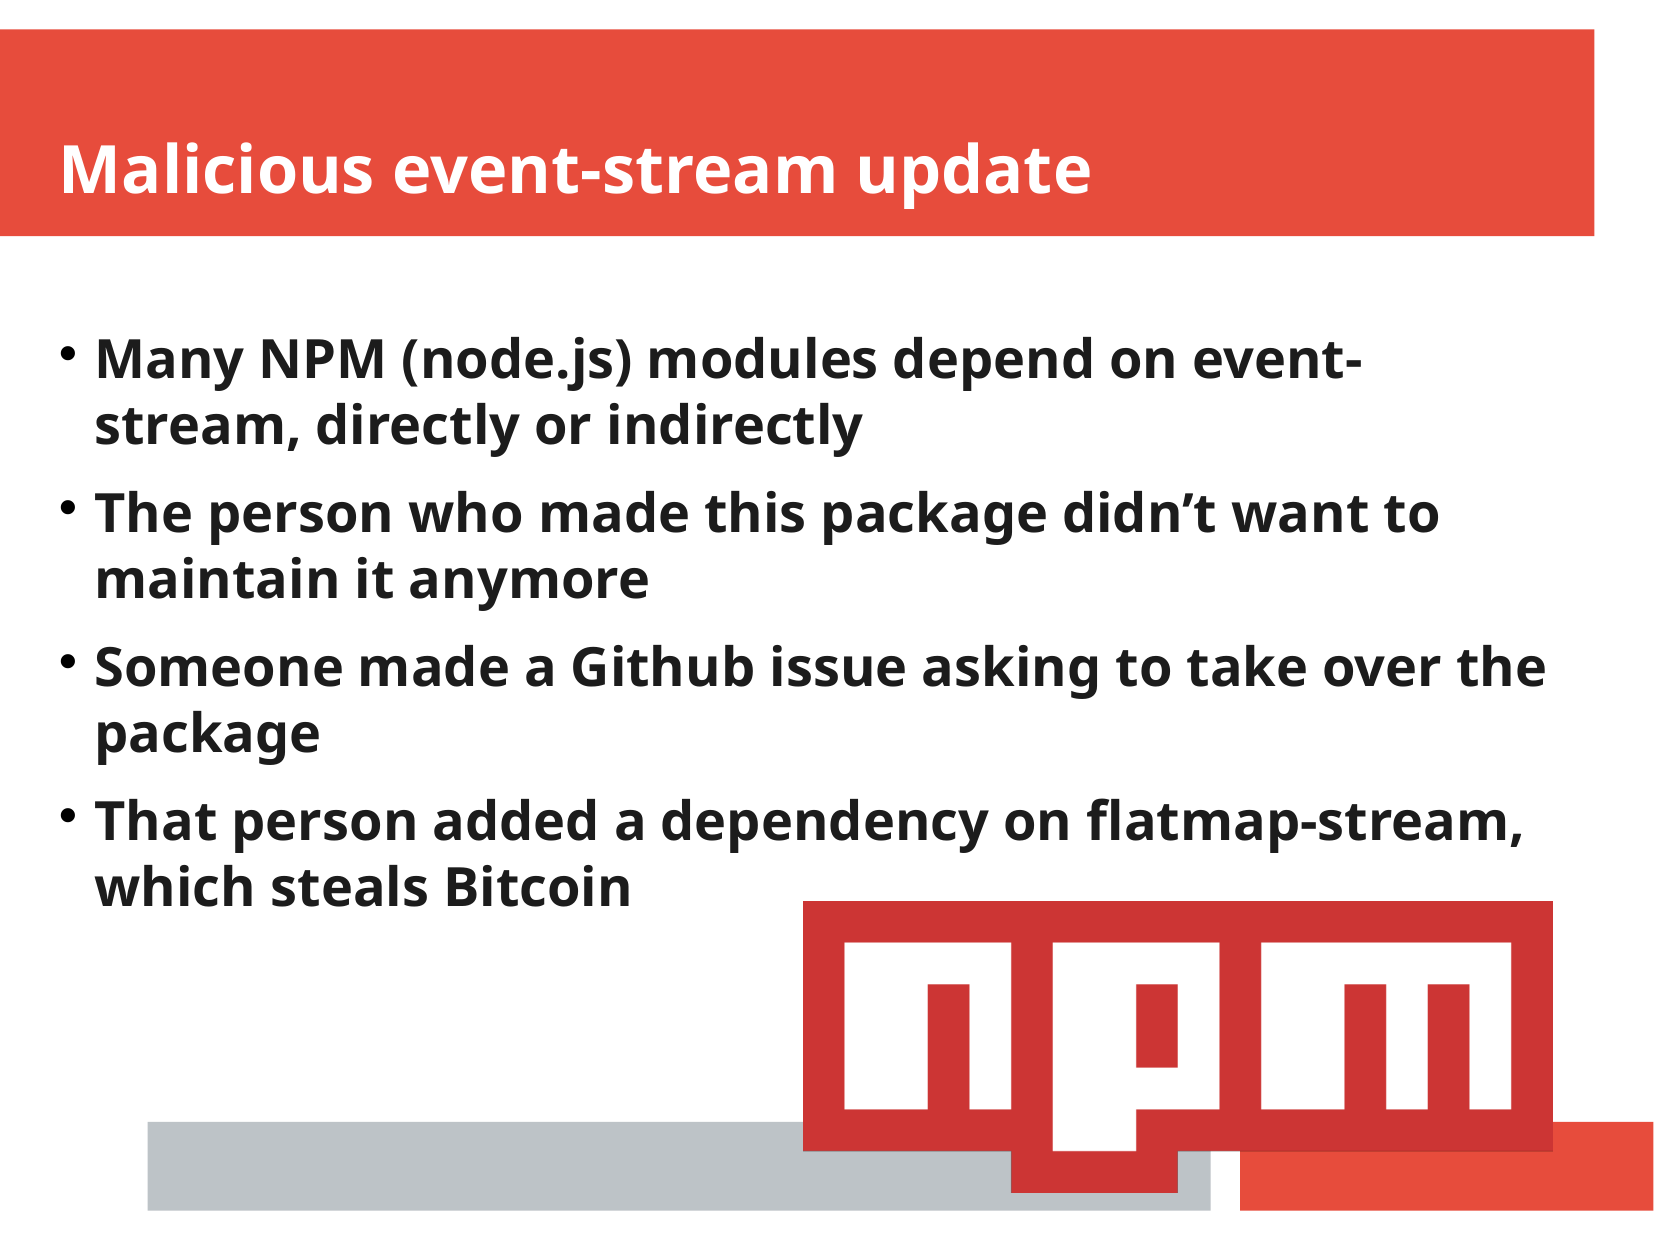

Malicious event-stream update
Many NPM (node.js) modules depend on event-stream, directly or indirectly
The person who made this package didn’t want to maintain it anymore
Someone made a Github issue asking to take over the package
That person added a dependency on flatmap-stream, which steals Bitcoin